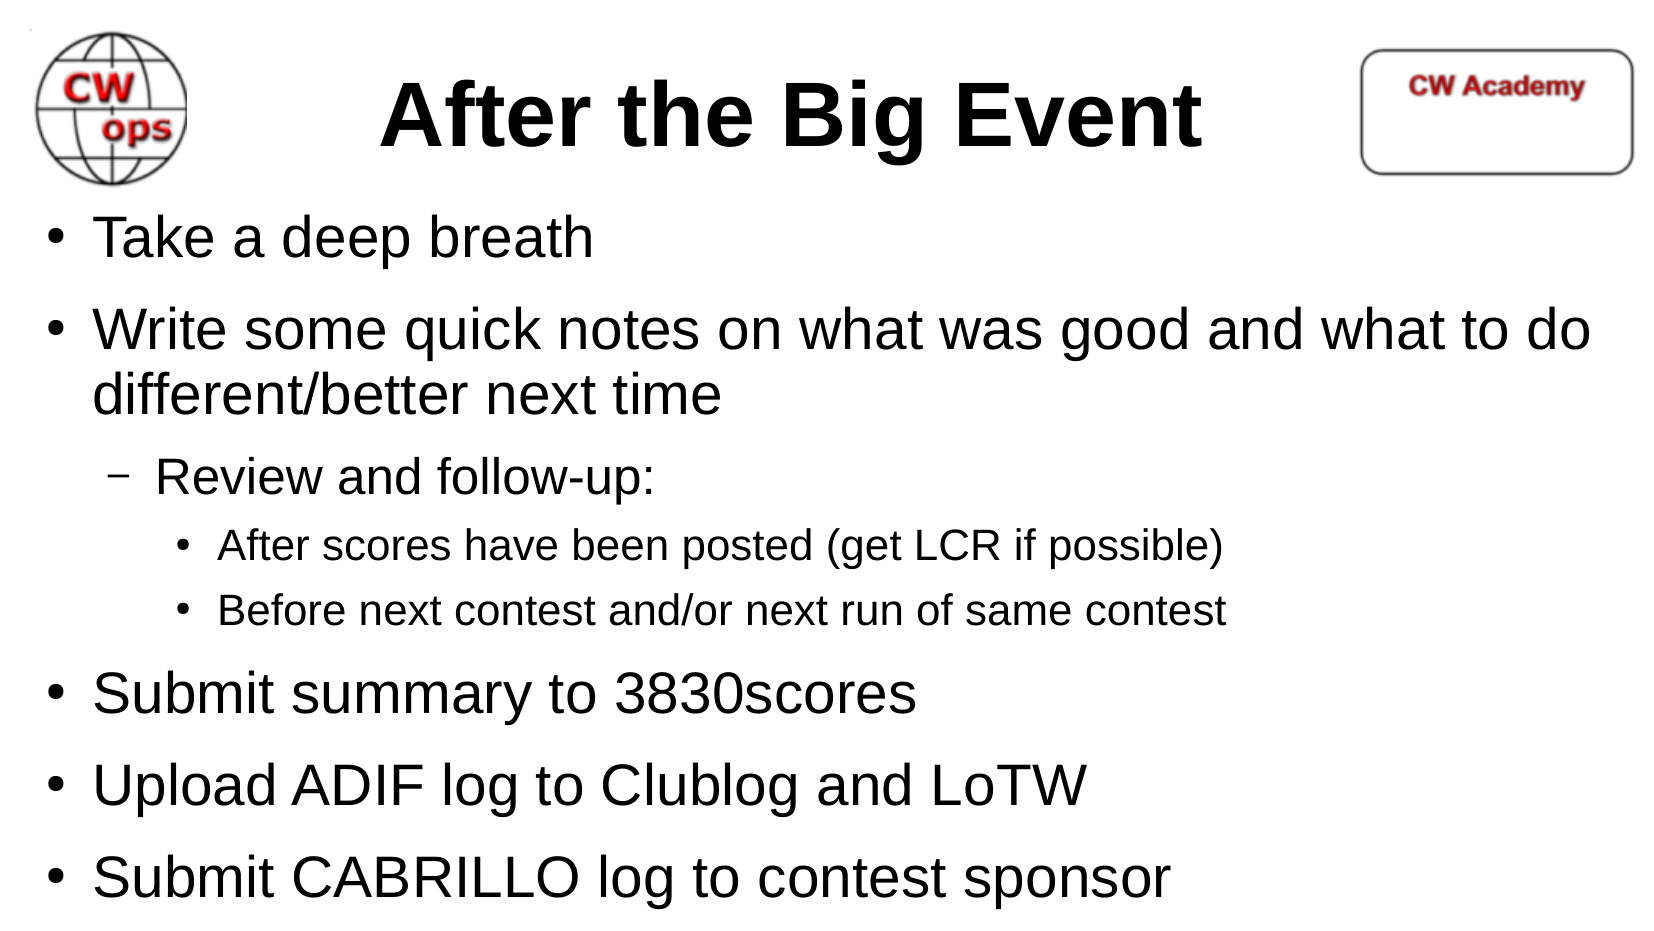

# After the Big Event
Take a deep breath
Write some quick notes on what was good and what to do different/better next time
Review and follow-up:
After scores have been posted (get LCR if possible)
Before next contest and/or next run of same contest
Submit summary to 3830scores
Upload ADIF log to Clublog and LoTW
Submit CABRILLO log to contest sponsor